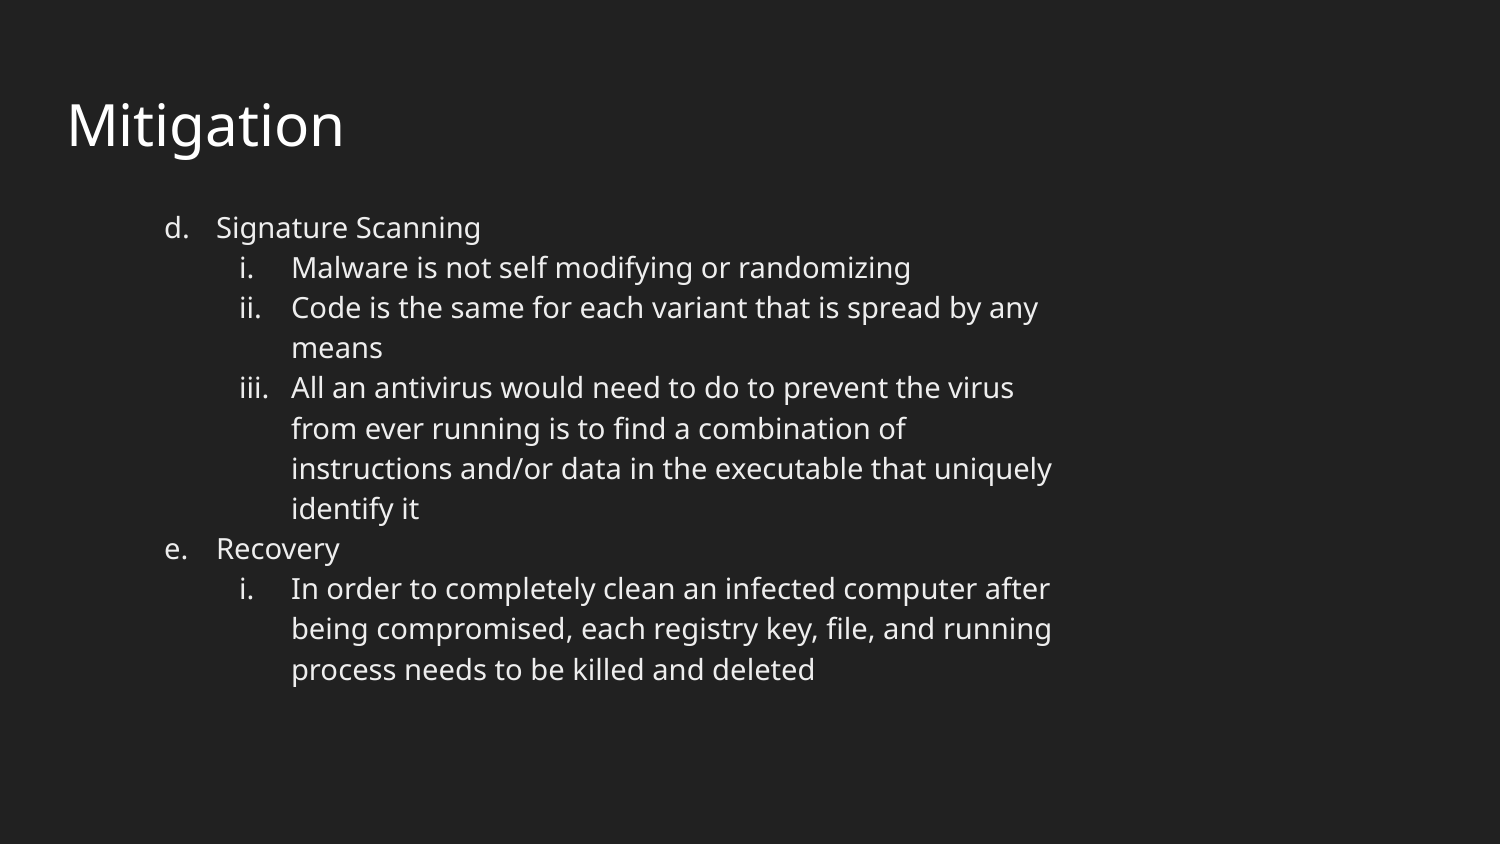

# Mitigation
Signature Scanning
Malware is not self modifying or randomizing
Code is the same for each variant that is spread by any means
All an antivirus would need to do to prevent the virus from ever running is to find a combination of instructions and/or data in the executable that uniquely identify it
Recovery
In order to completely clean an infected computer after being compromised, each registry key, file, and running process needs to be killed and deleted